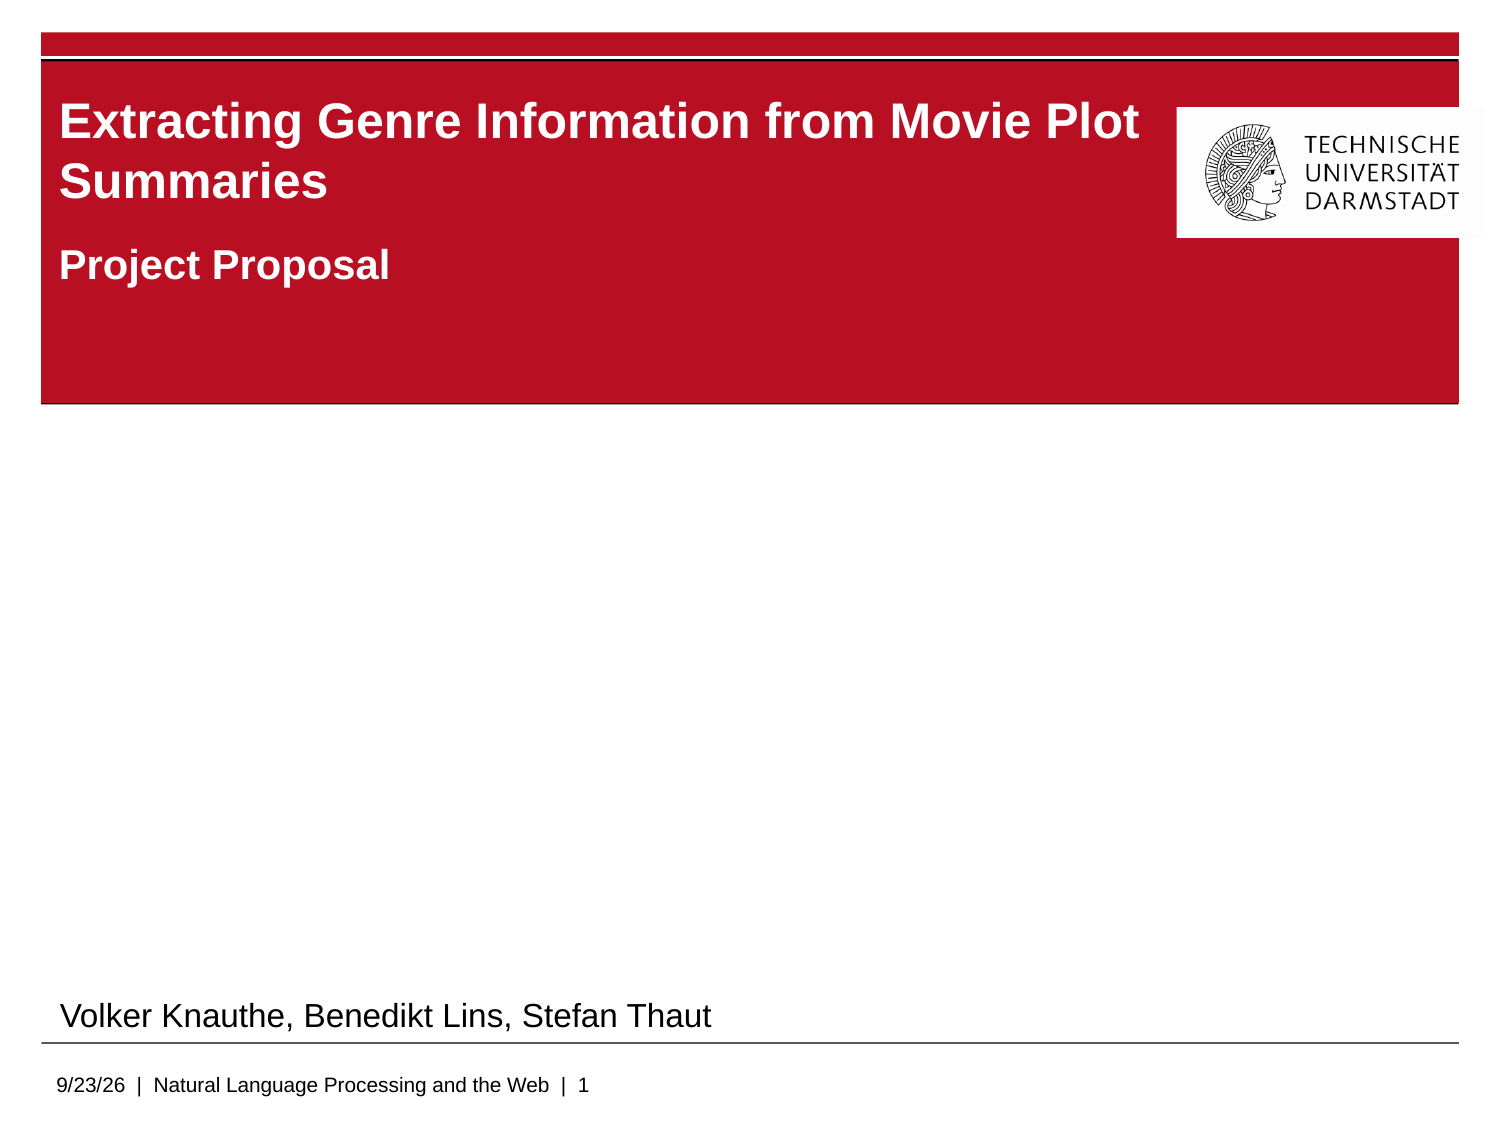

Extracting Genre Information from Movie Plot Summaries
# Project Proposal
Volker Knauthe, Benedikt Lins, Stefan Thaut